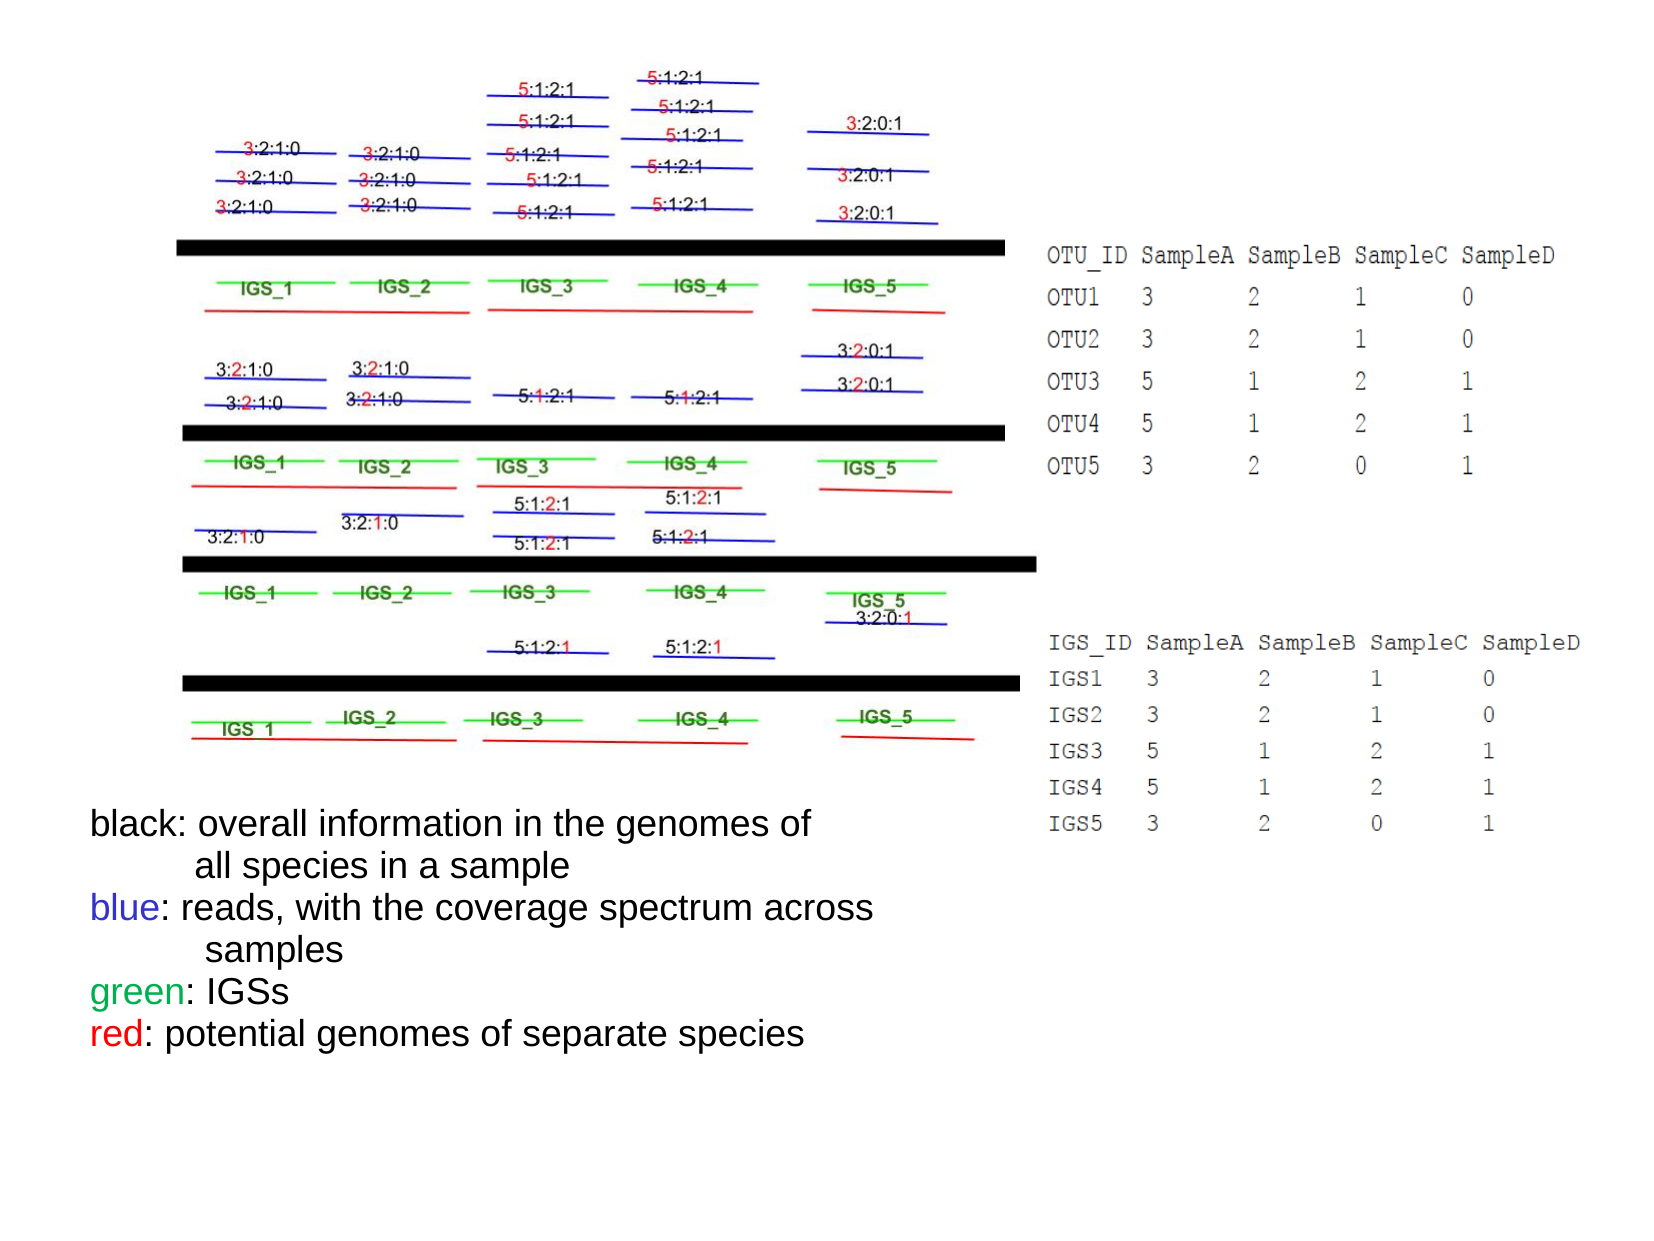

#
black: overall information in the genomes of
 all species in a sample
blue: reads, with the coverage spectrum across
 samples
green: IGSs
red: potential genomes of separate species